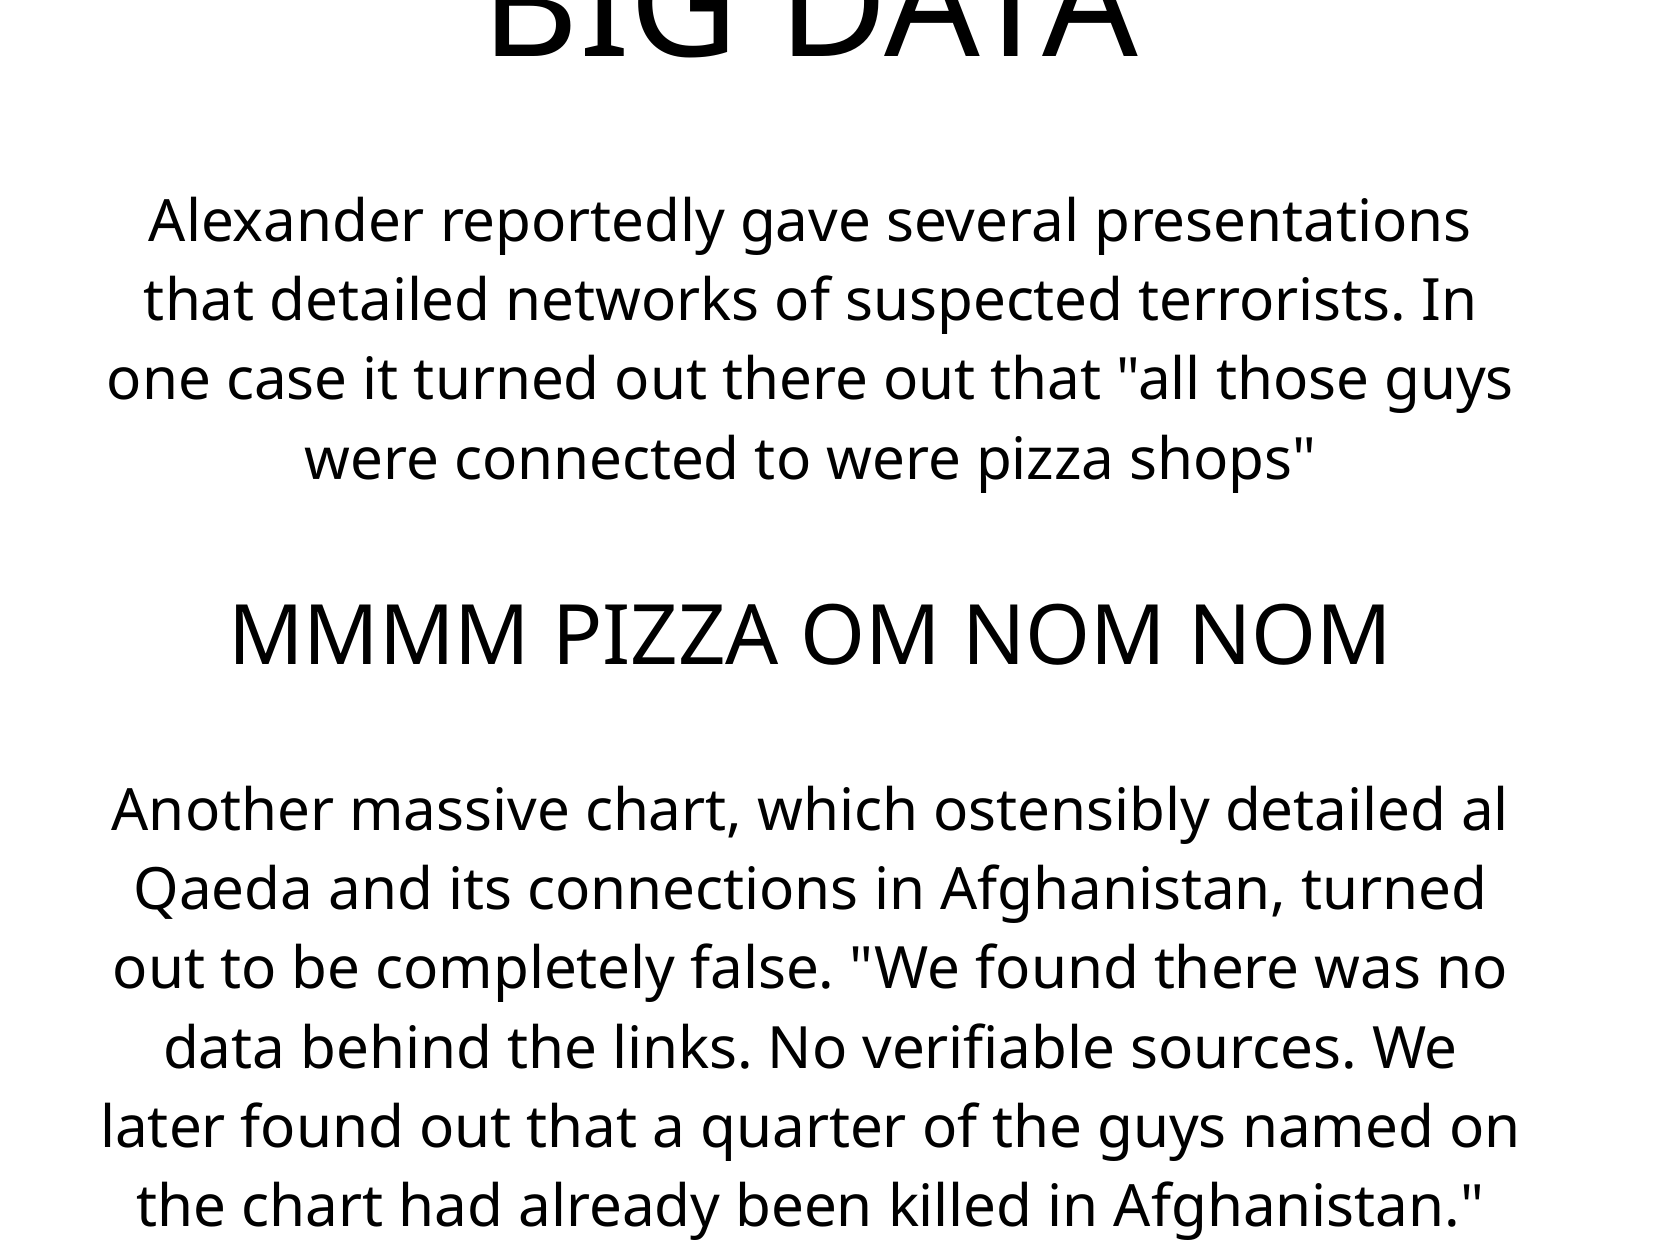

BIG DATA
Alexander reportedly gave several presentations that detailed networks of suspected terrorists. In one case it turned out there out that "all those guys were connected to were pizza shops"
MMMM PIZZA OM NOM NOM
Another massive chart, which ostensibly detailed al Qaeda and its connections in Afghanistan, turned out to be completely false. "We found there was no data behind the links. No verifiable sources. We later found out that a quarter of the guys named on the chart had already been killed in Afghanistan."